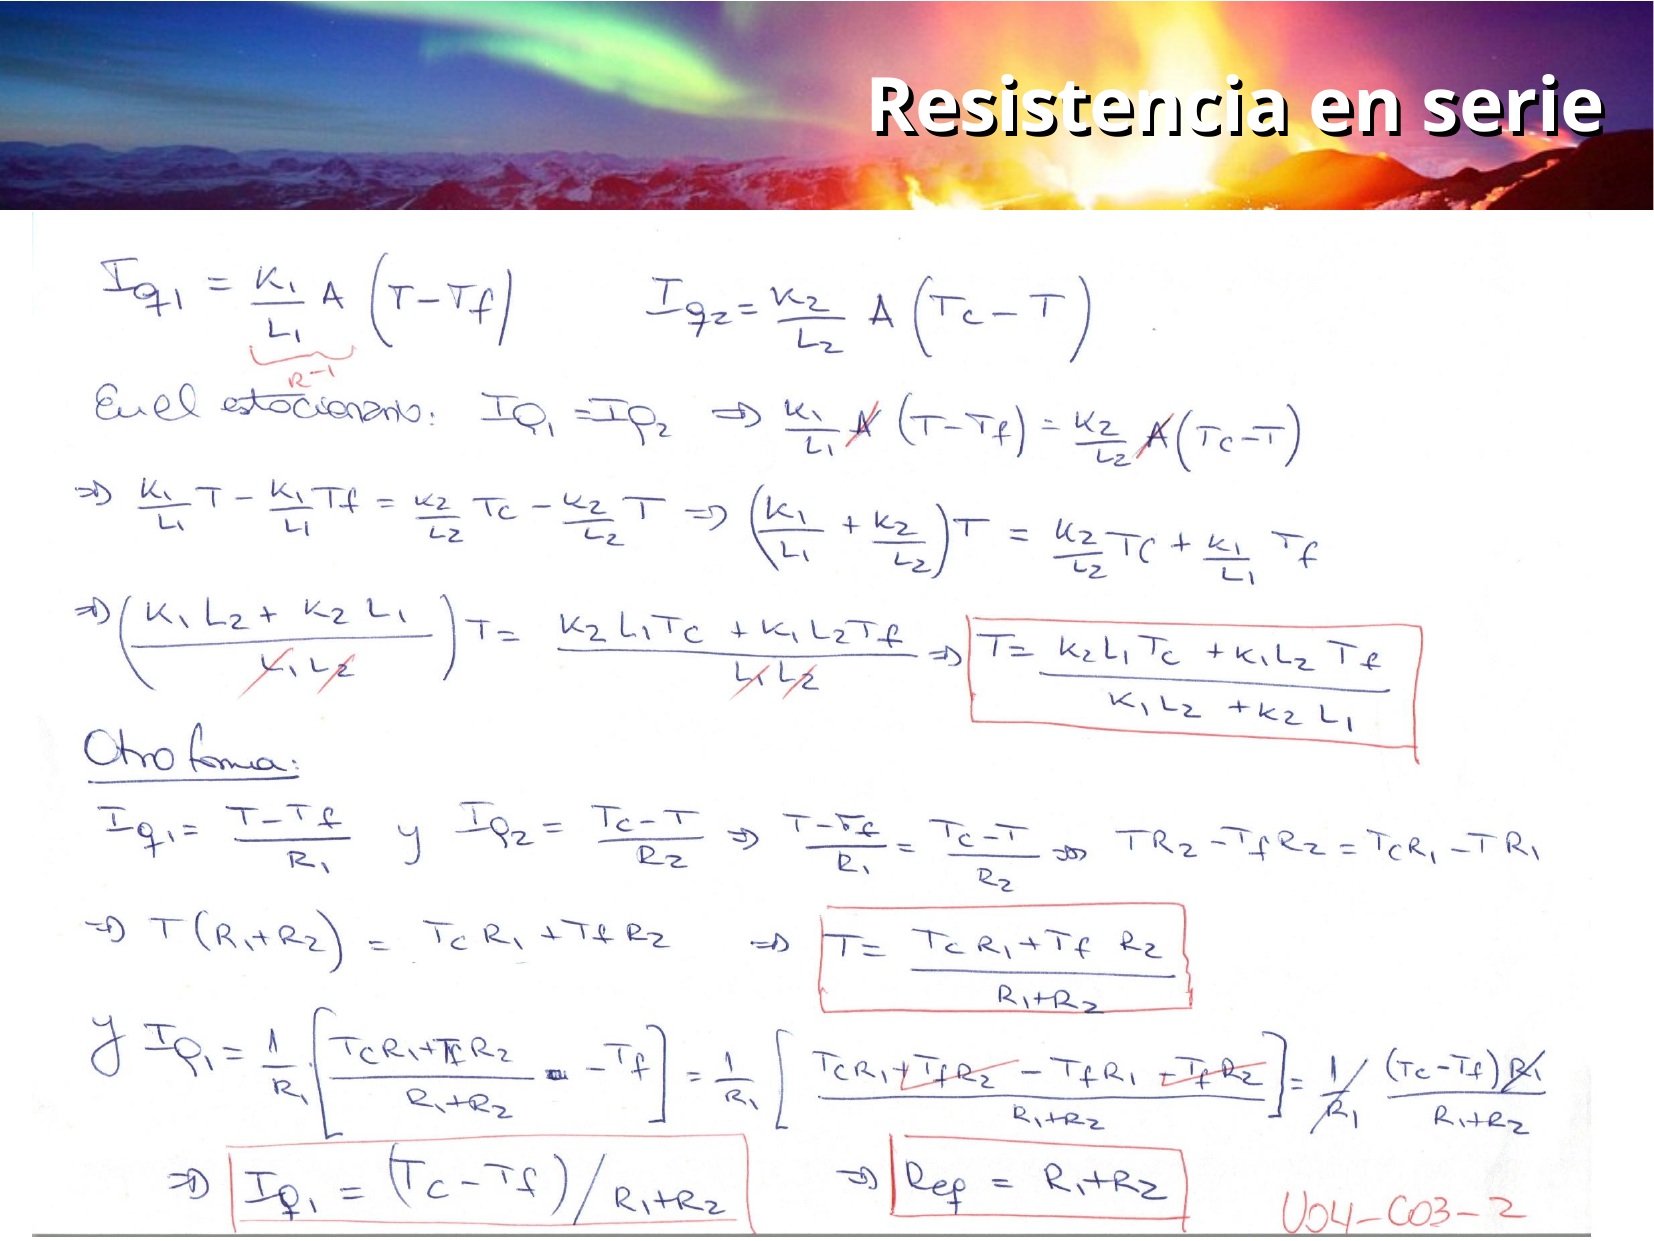

# Resistencia en serie
Jun 11, 2019
H. Asorey - F3B 2019
24